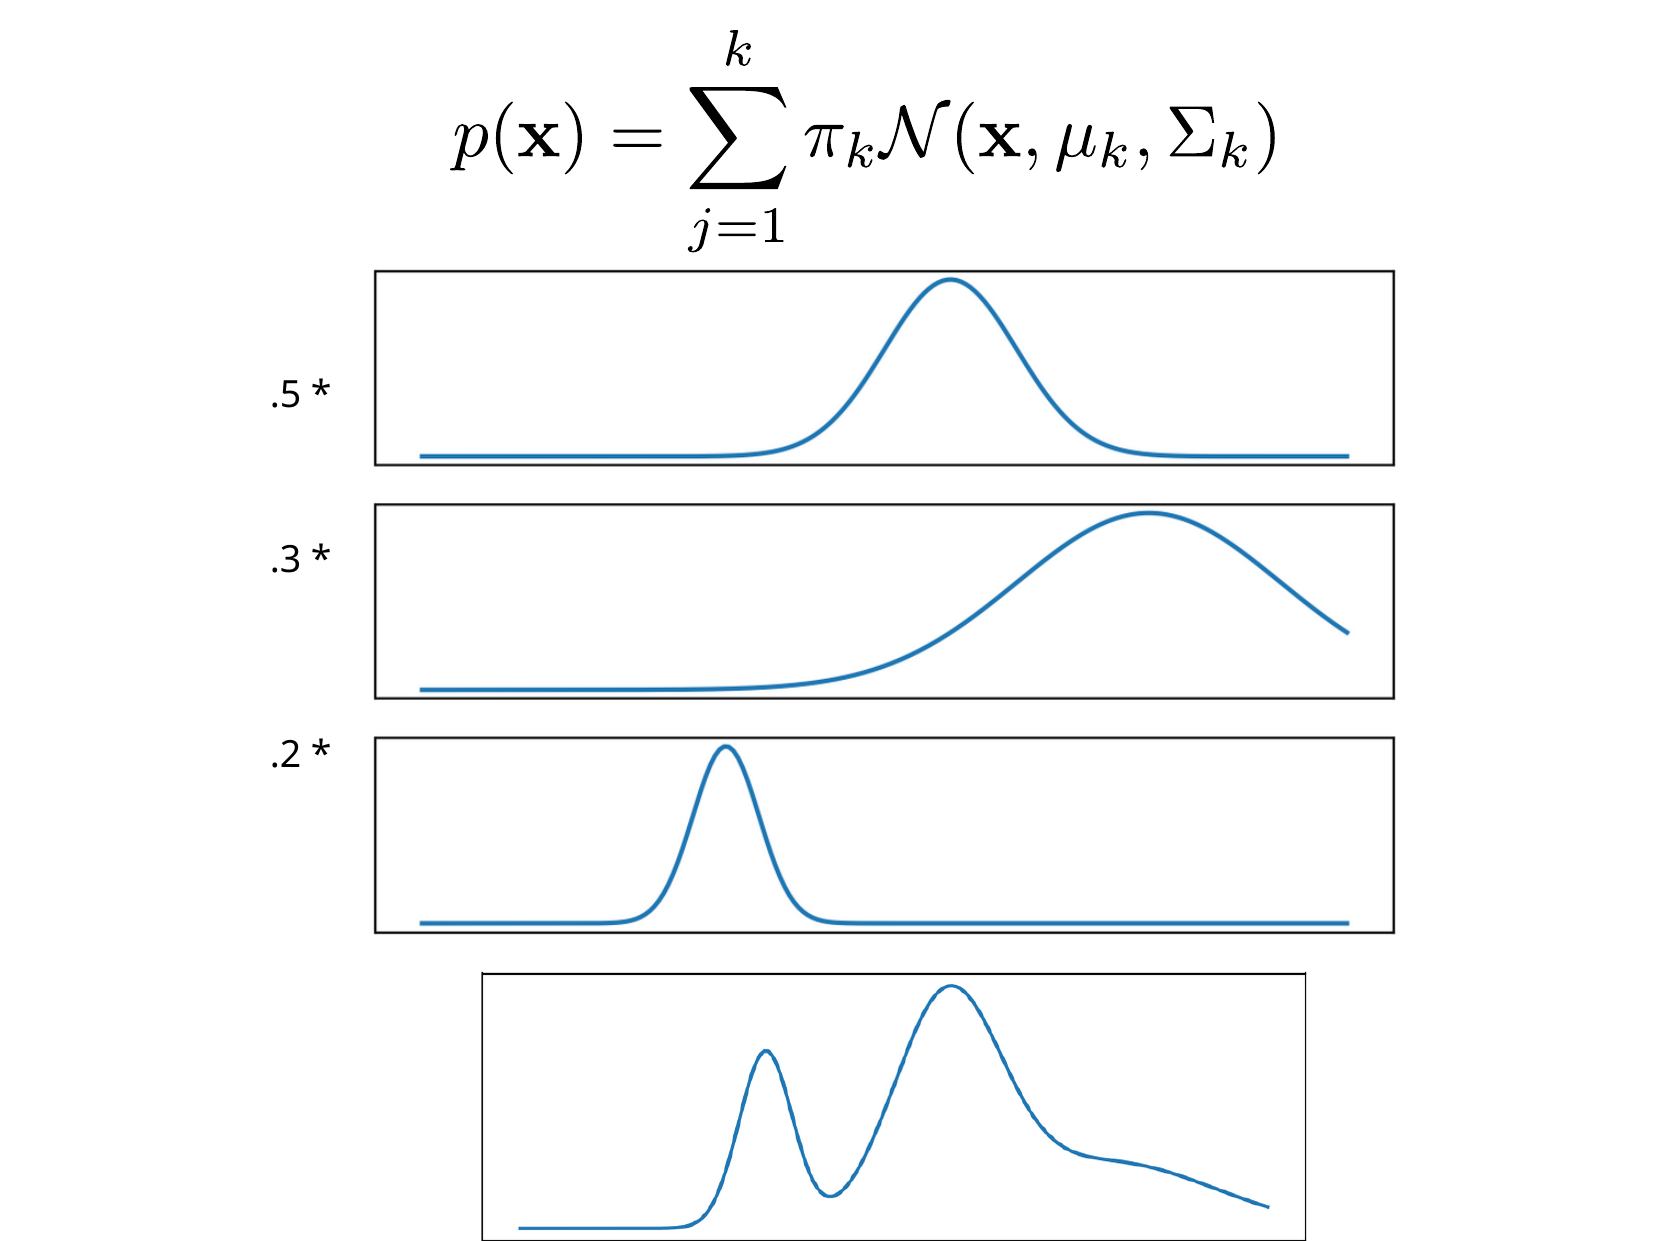

#
.5 *
.3 *
.2 *